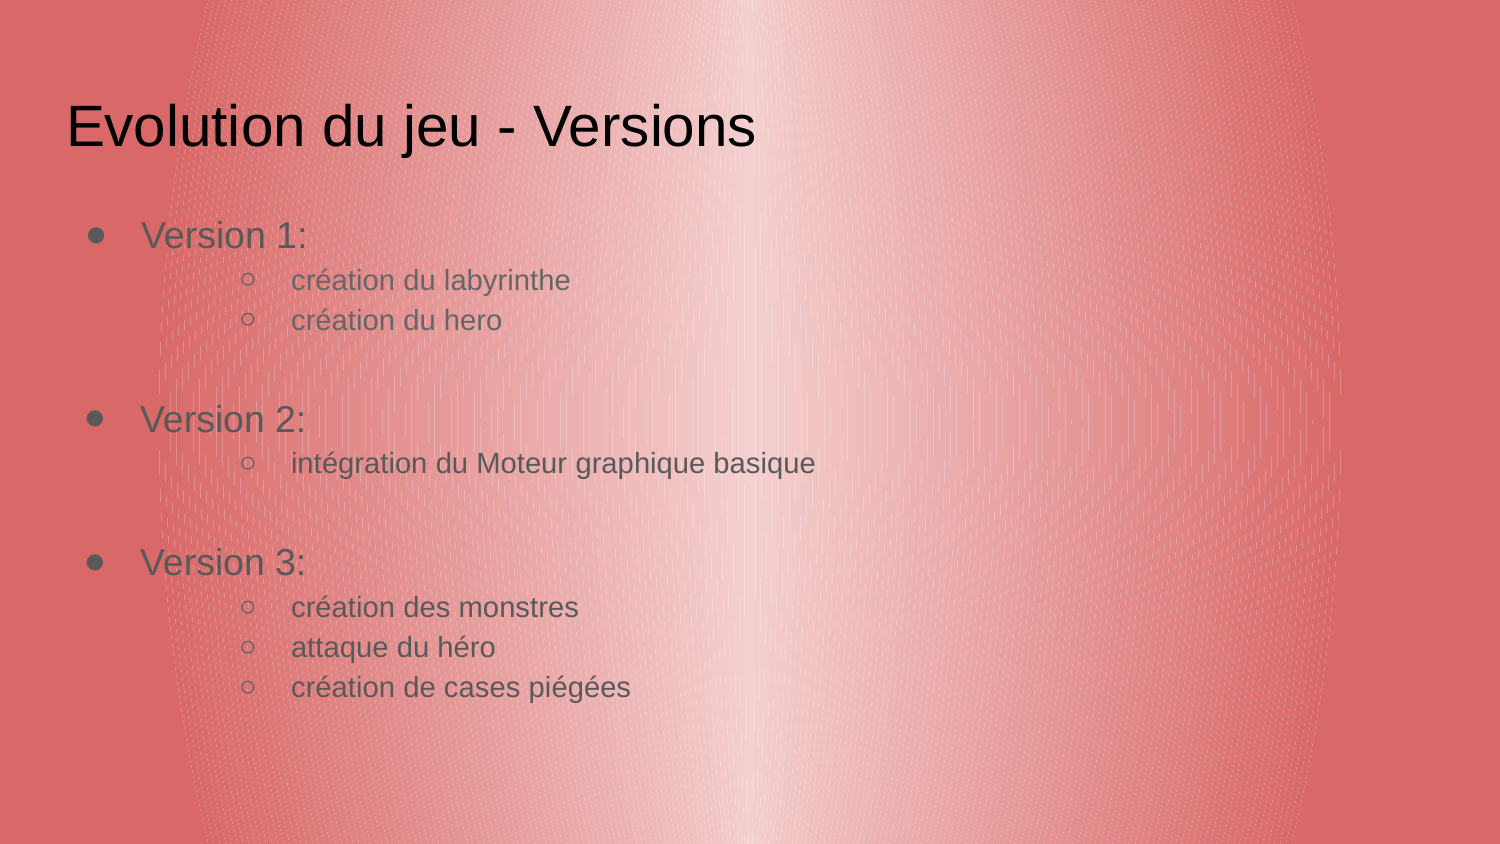

# Evolution du jeu - Versions
Version 1:
création du labyrinthe
création du hero
Version 2:
intégration du Moteur graphique basique
Version 3:
création des monstres
attaque du héro
création de cases piégées